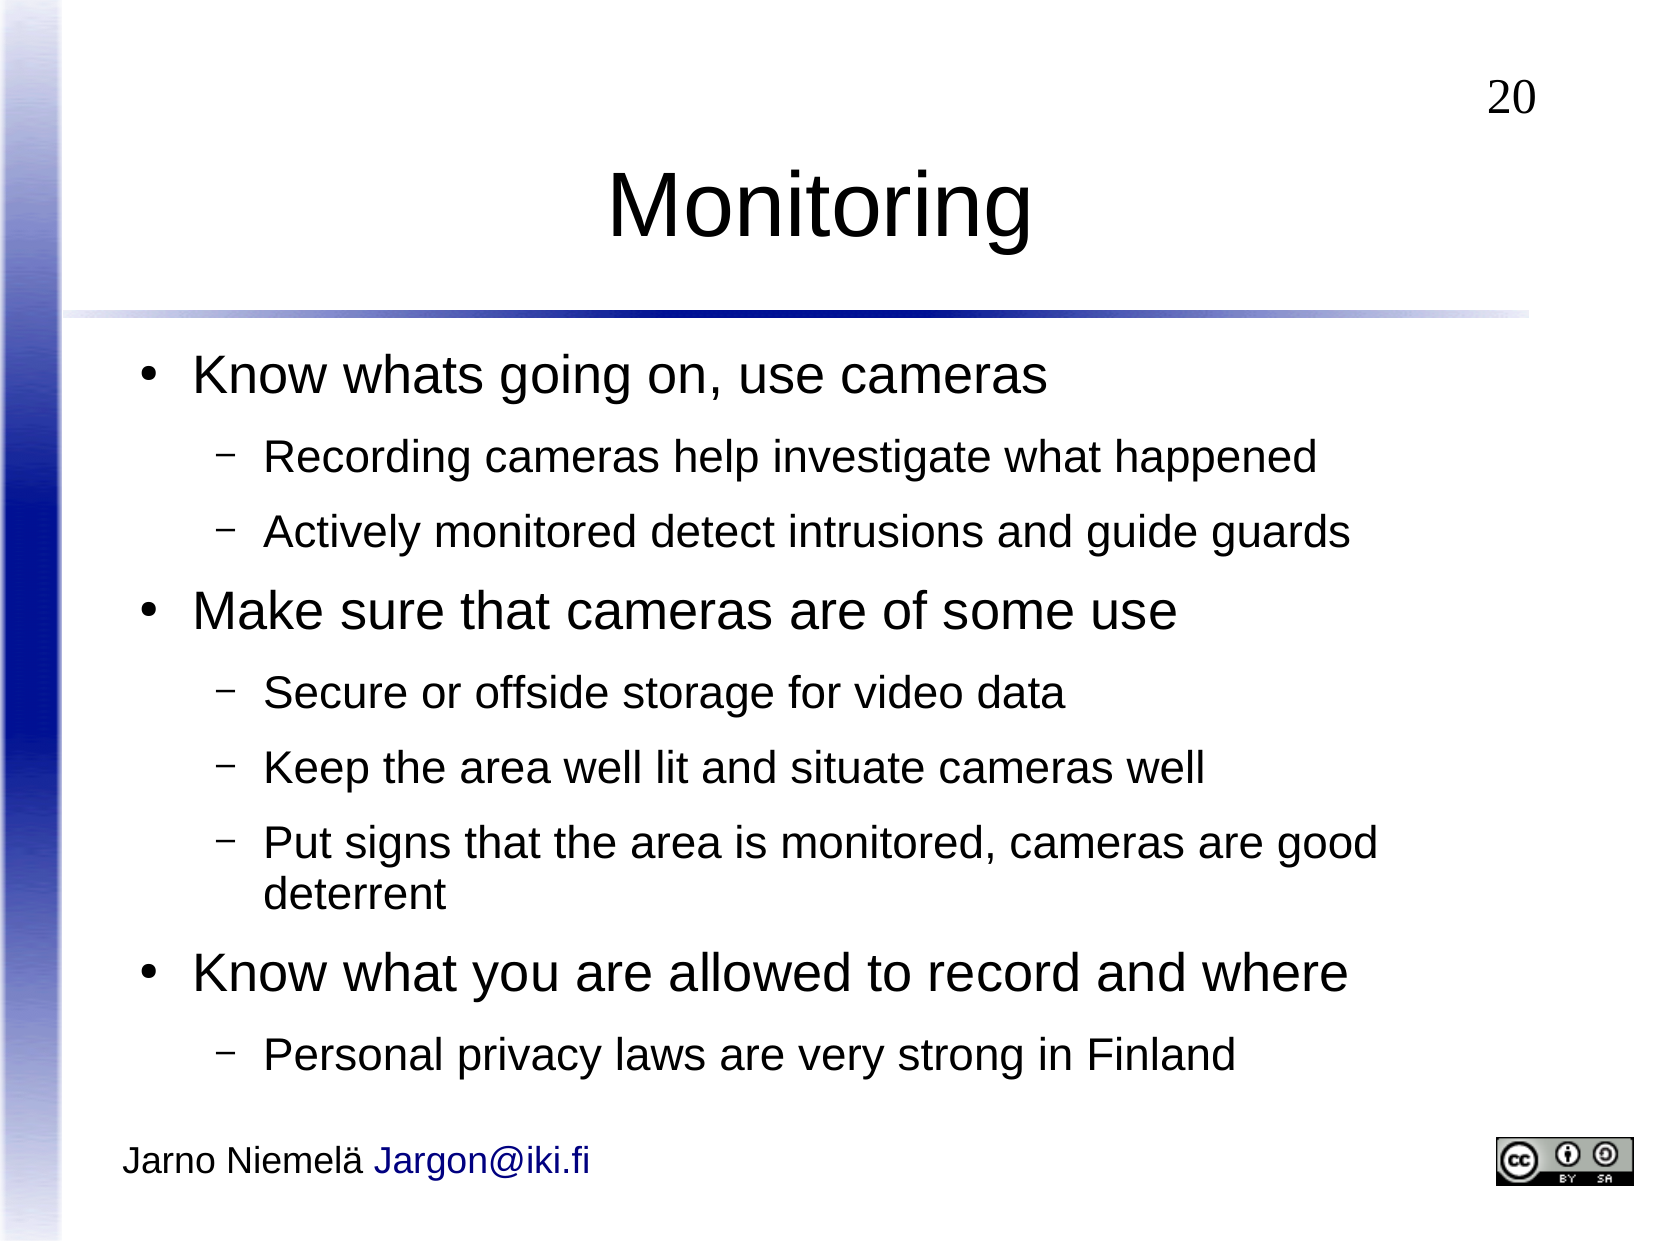

# Monitoring
Know whats going on, use cameras
Recording cameras help investigate what happened
Actively monitored detect intrusions and guide guards
Make sure that cameras are of some use
Secure or offside storage for video data
Keep the area well lit and situate cameras well
Put signs that the area is monitored, cameras are good deterrent
Know what you are allowed to record and where
Personal privacy laws are very strong in Finland